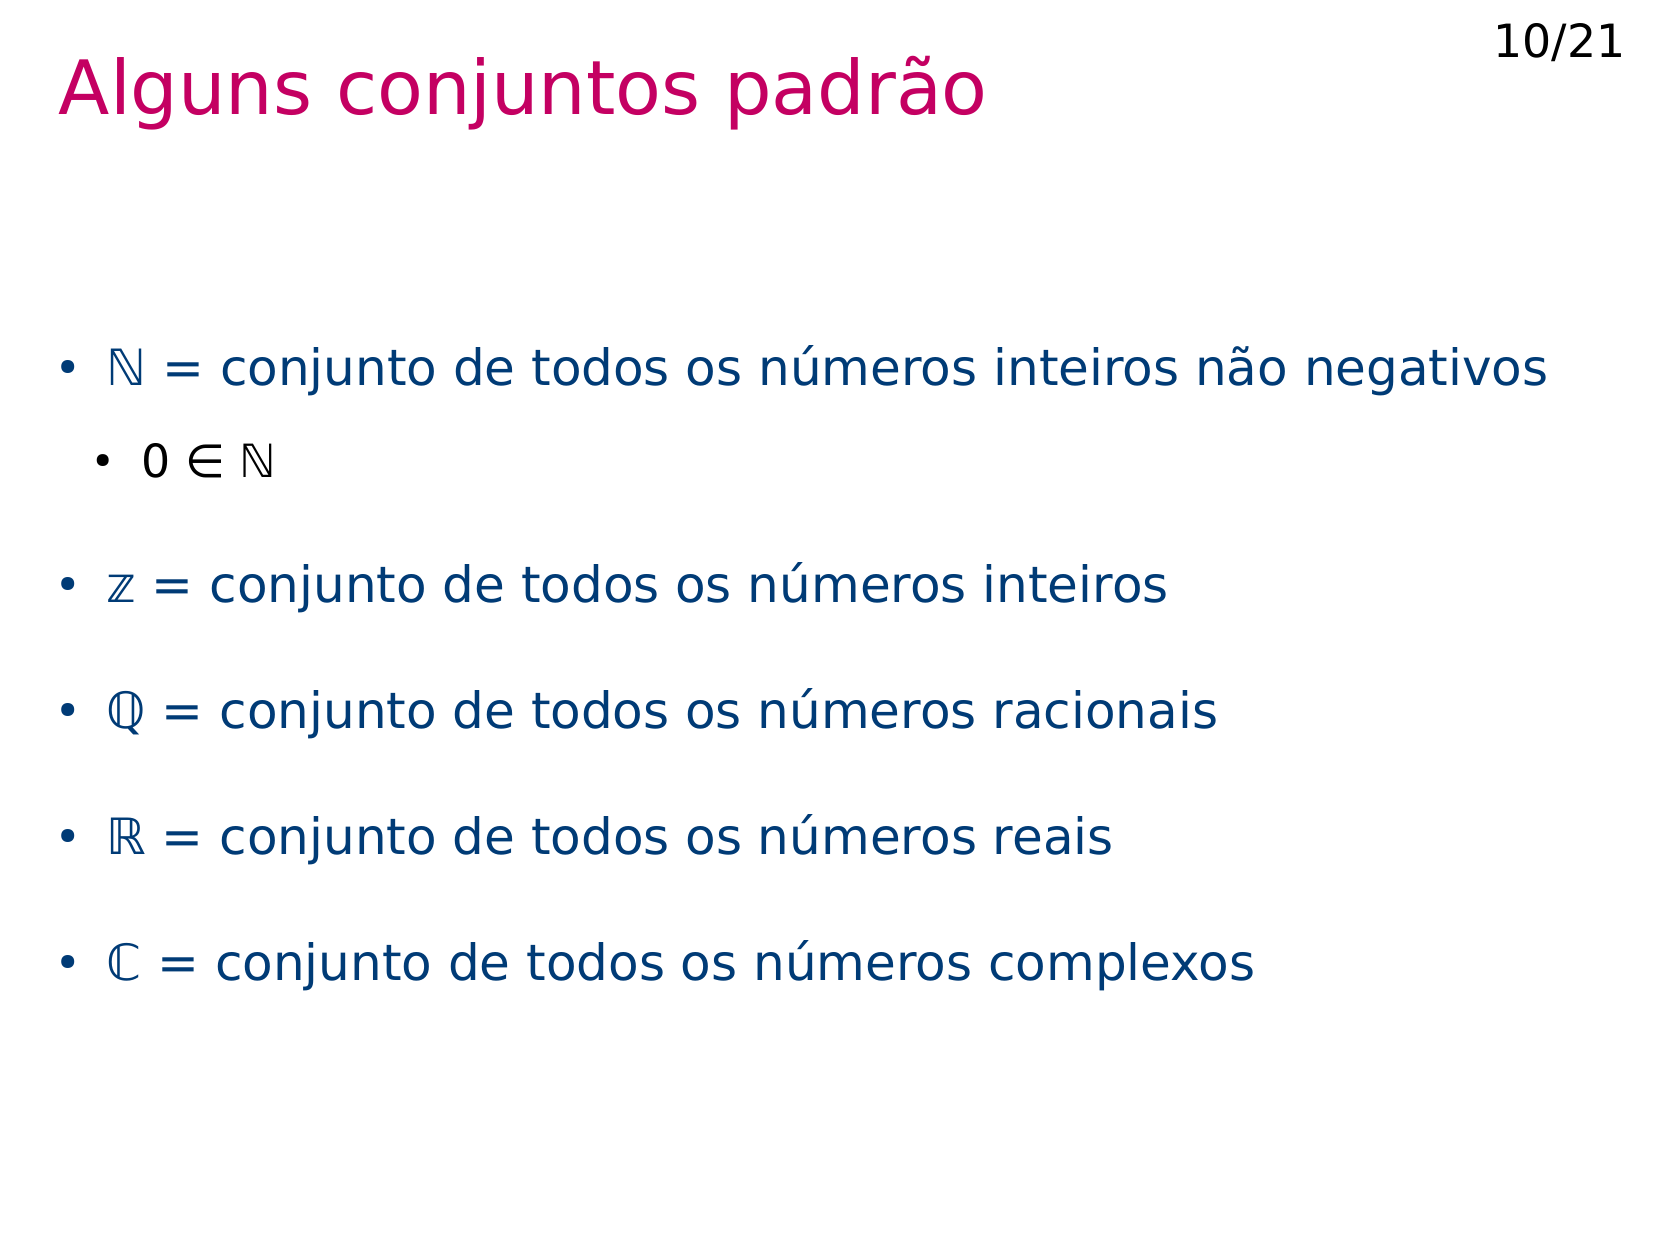

10
# Alguns conjuntos padrão
ℕ = conjunto de todos os números inteiros não negativos
0 ∈ ℕ
𝕫 = conjunto de todos os números inteiros
ℚ = conjunto de todos os números racionais
ℝ = conjunto de todos os números reais
ℂ = conjunto de todos os números complexos